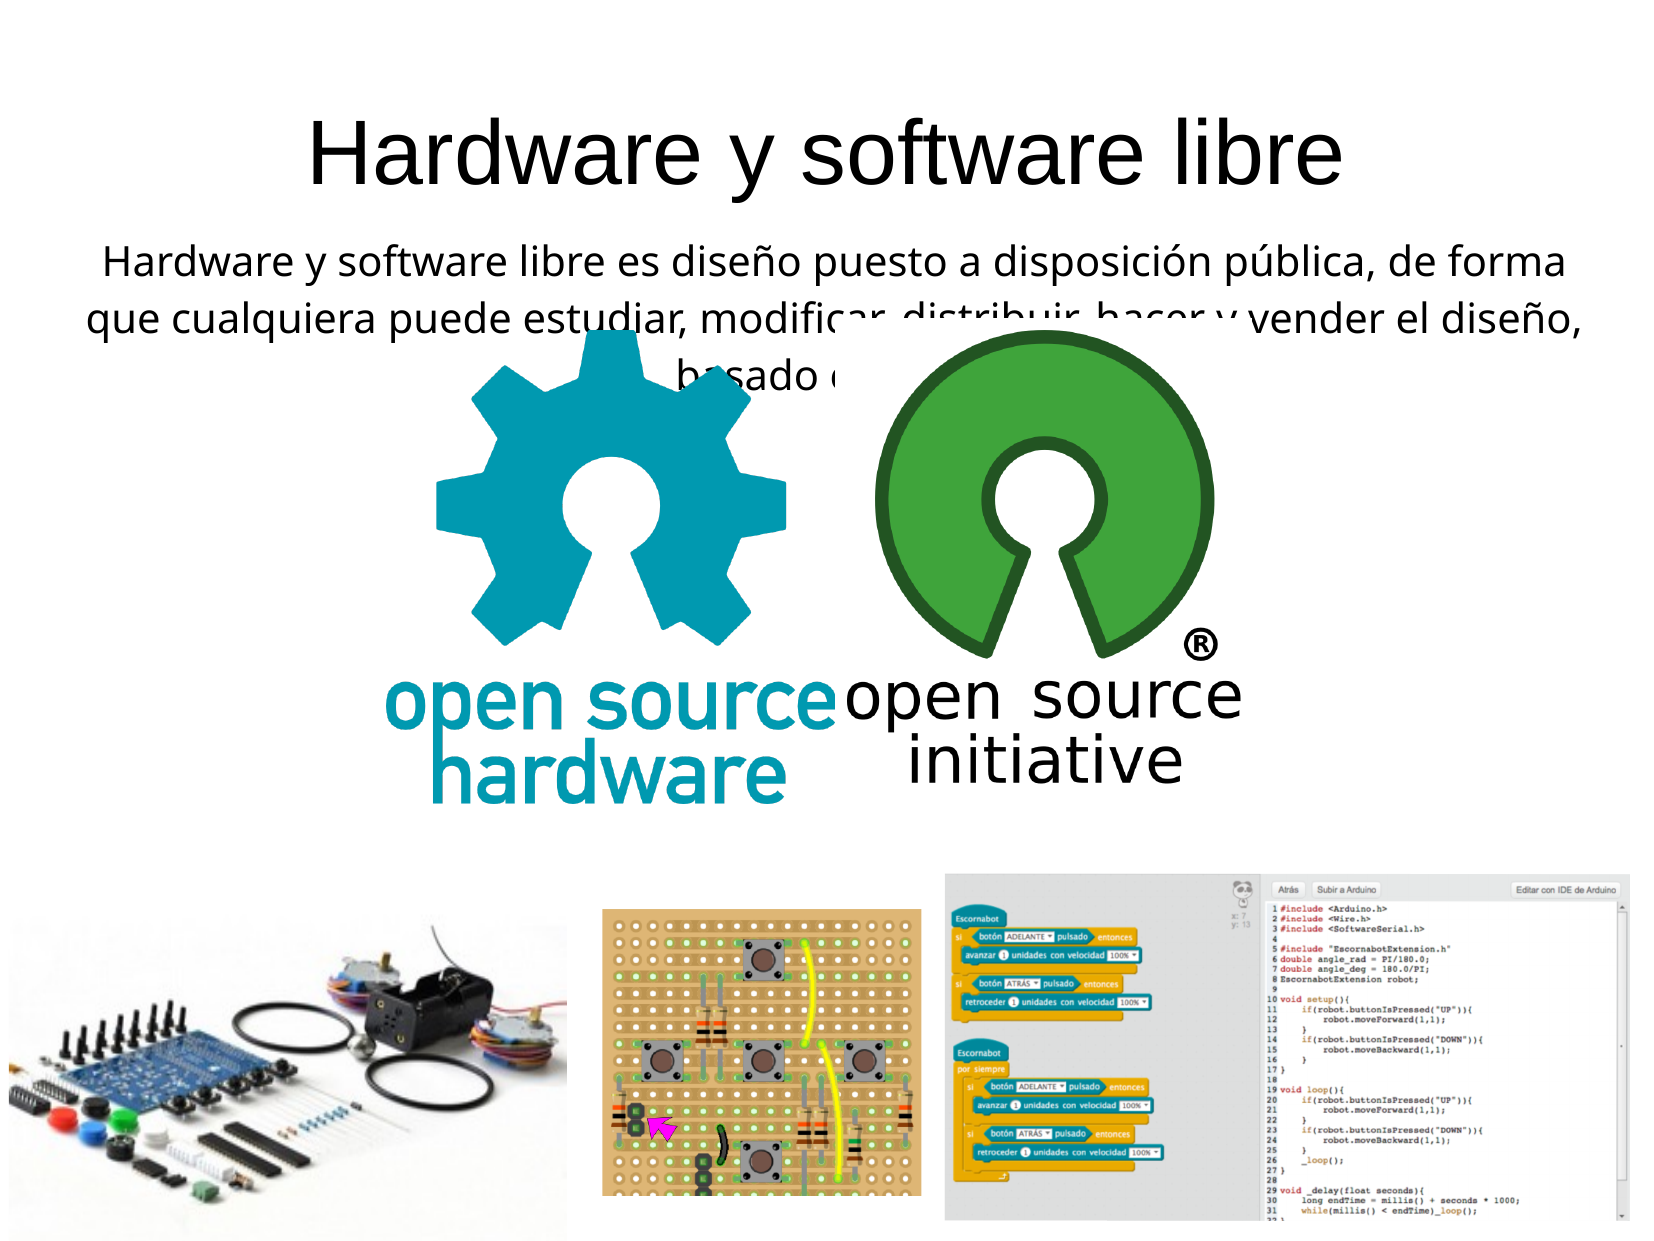

# Hardware y software libre
Hardware y software libre es diseño puesto a disposición pública, de forma que cualquiera puede estudiar, modificar, distribuir, hacer y vender el diseño, basado en este.